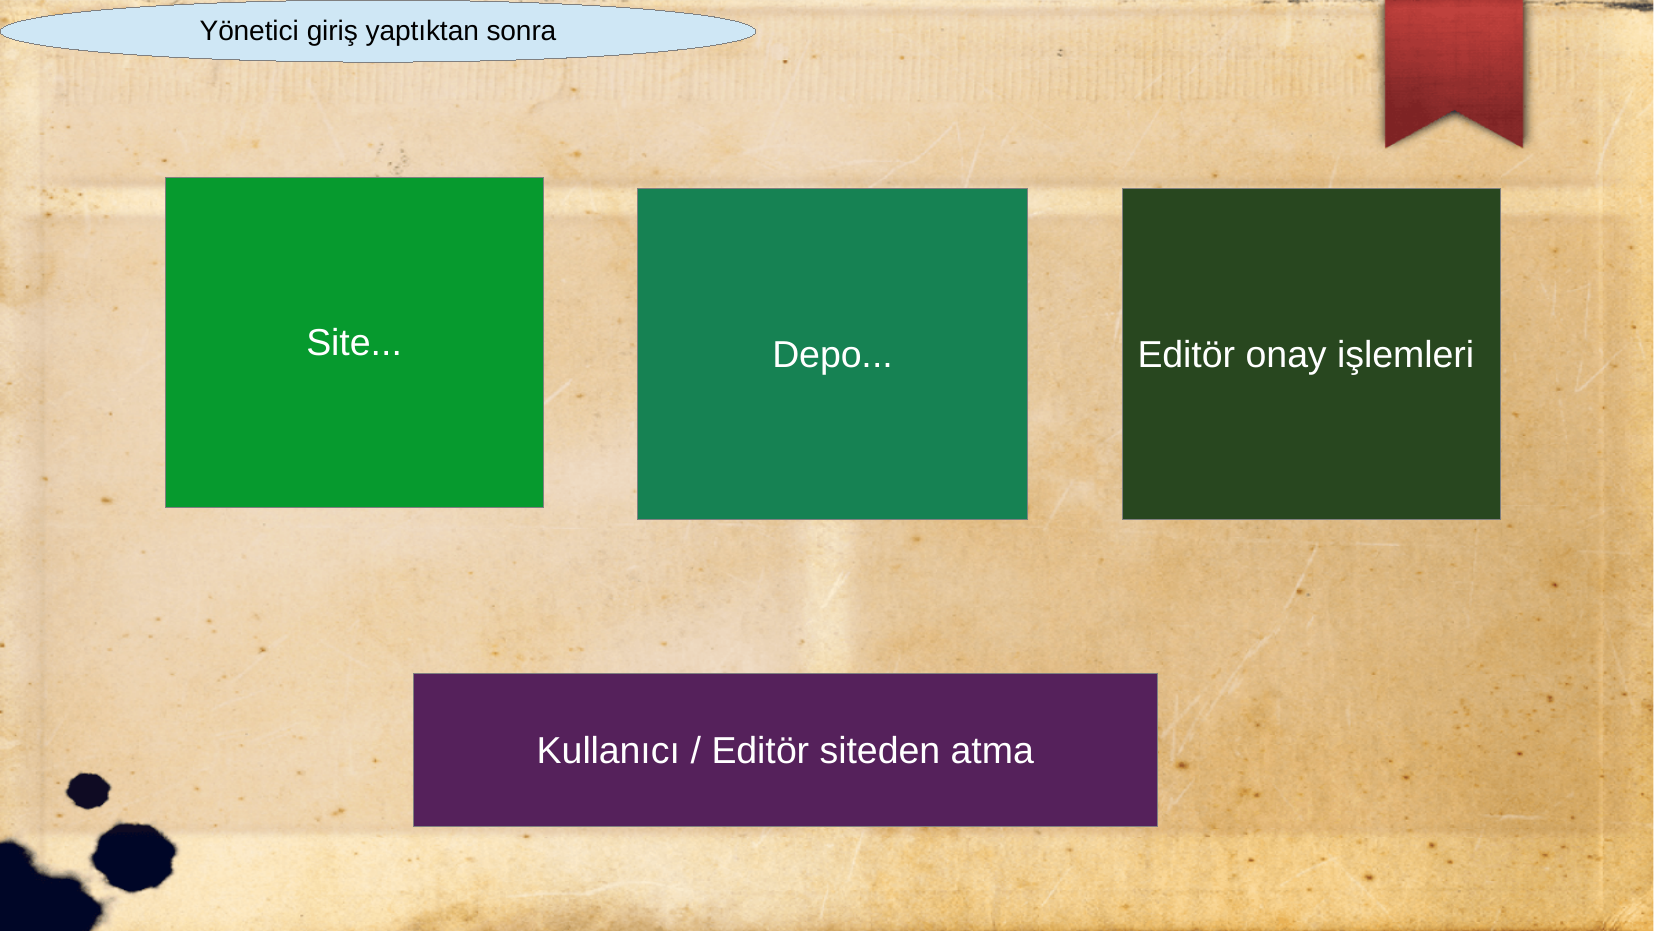

Yönetici giriş yaptıktan sonra
Site...
Depo...
Editör onay işlemleri
Kullanıcı / Editör siteden atma